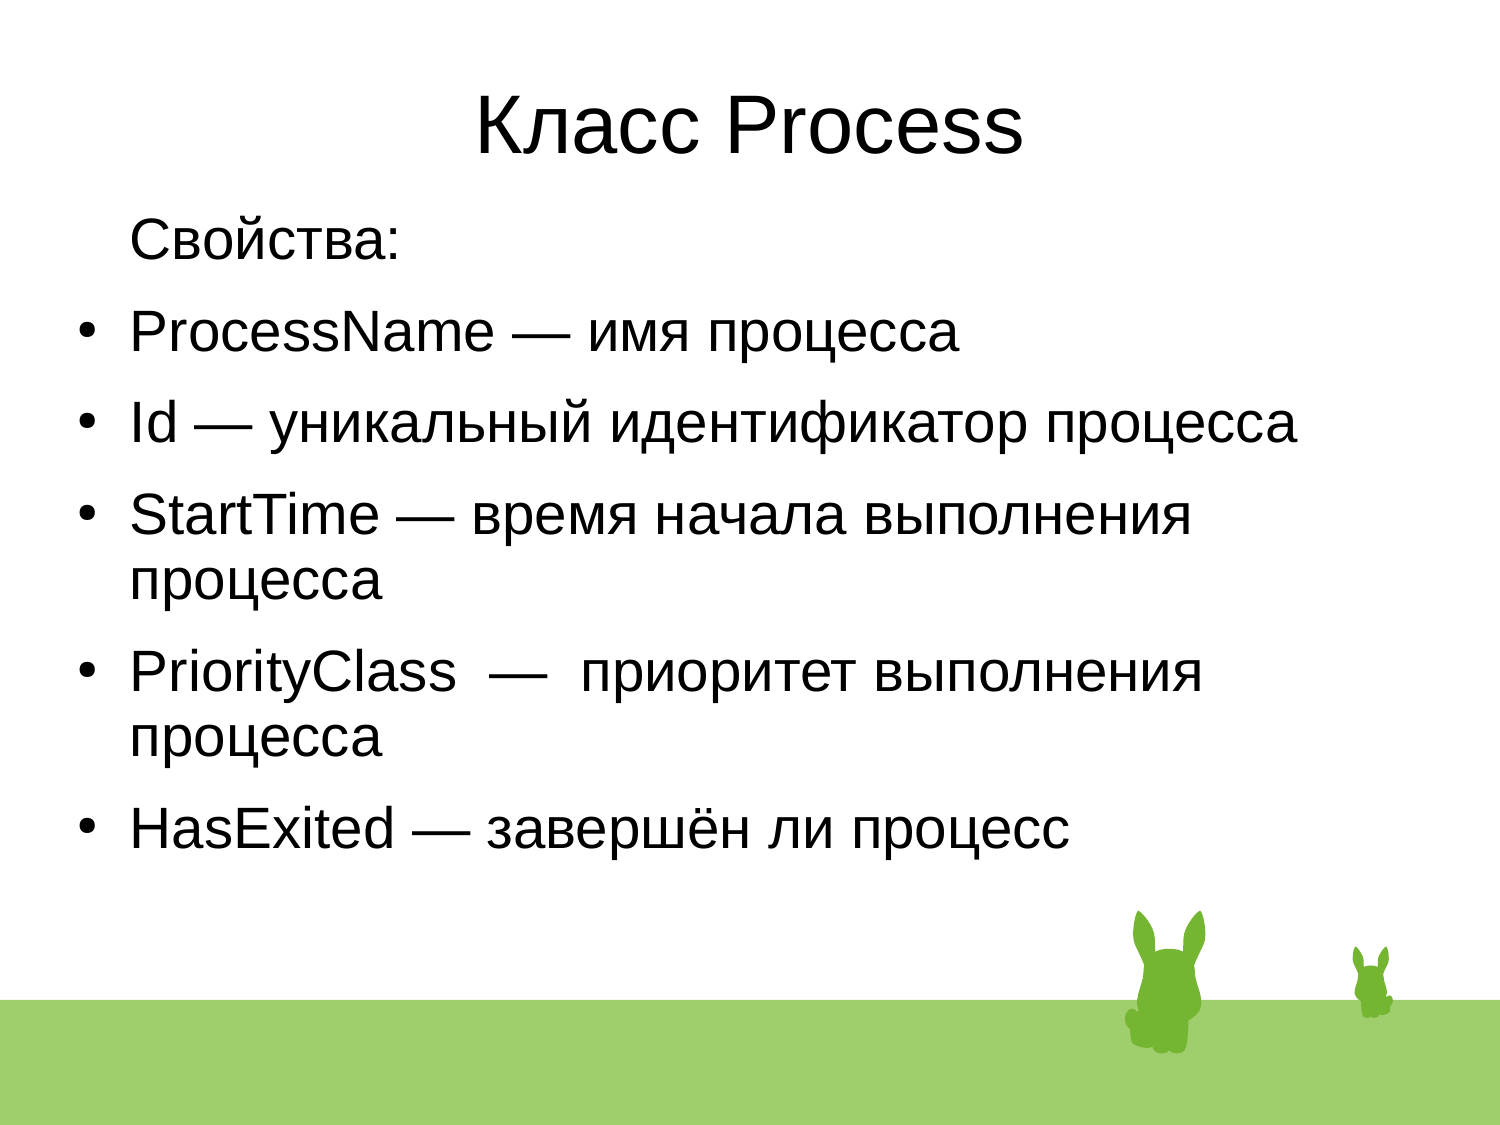

# Класс Process
Свойства:
ProcessName — имя процесса
Id — уникальный идентификатор процесса
StartTime — время начала выполнения процесса
PriorityClass — приоритет выполнения процесса
HasExited — завершён ли процесс